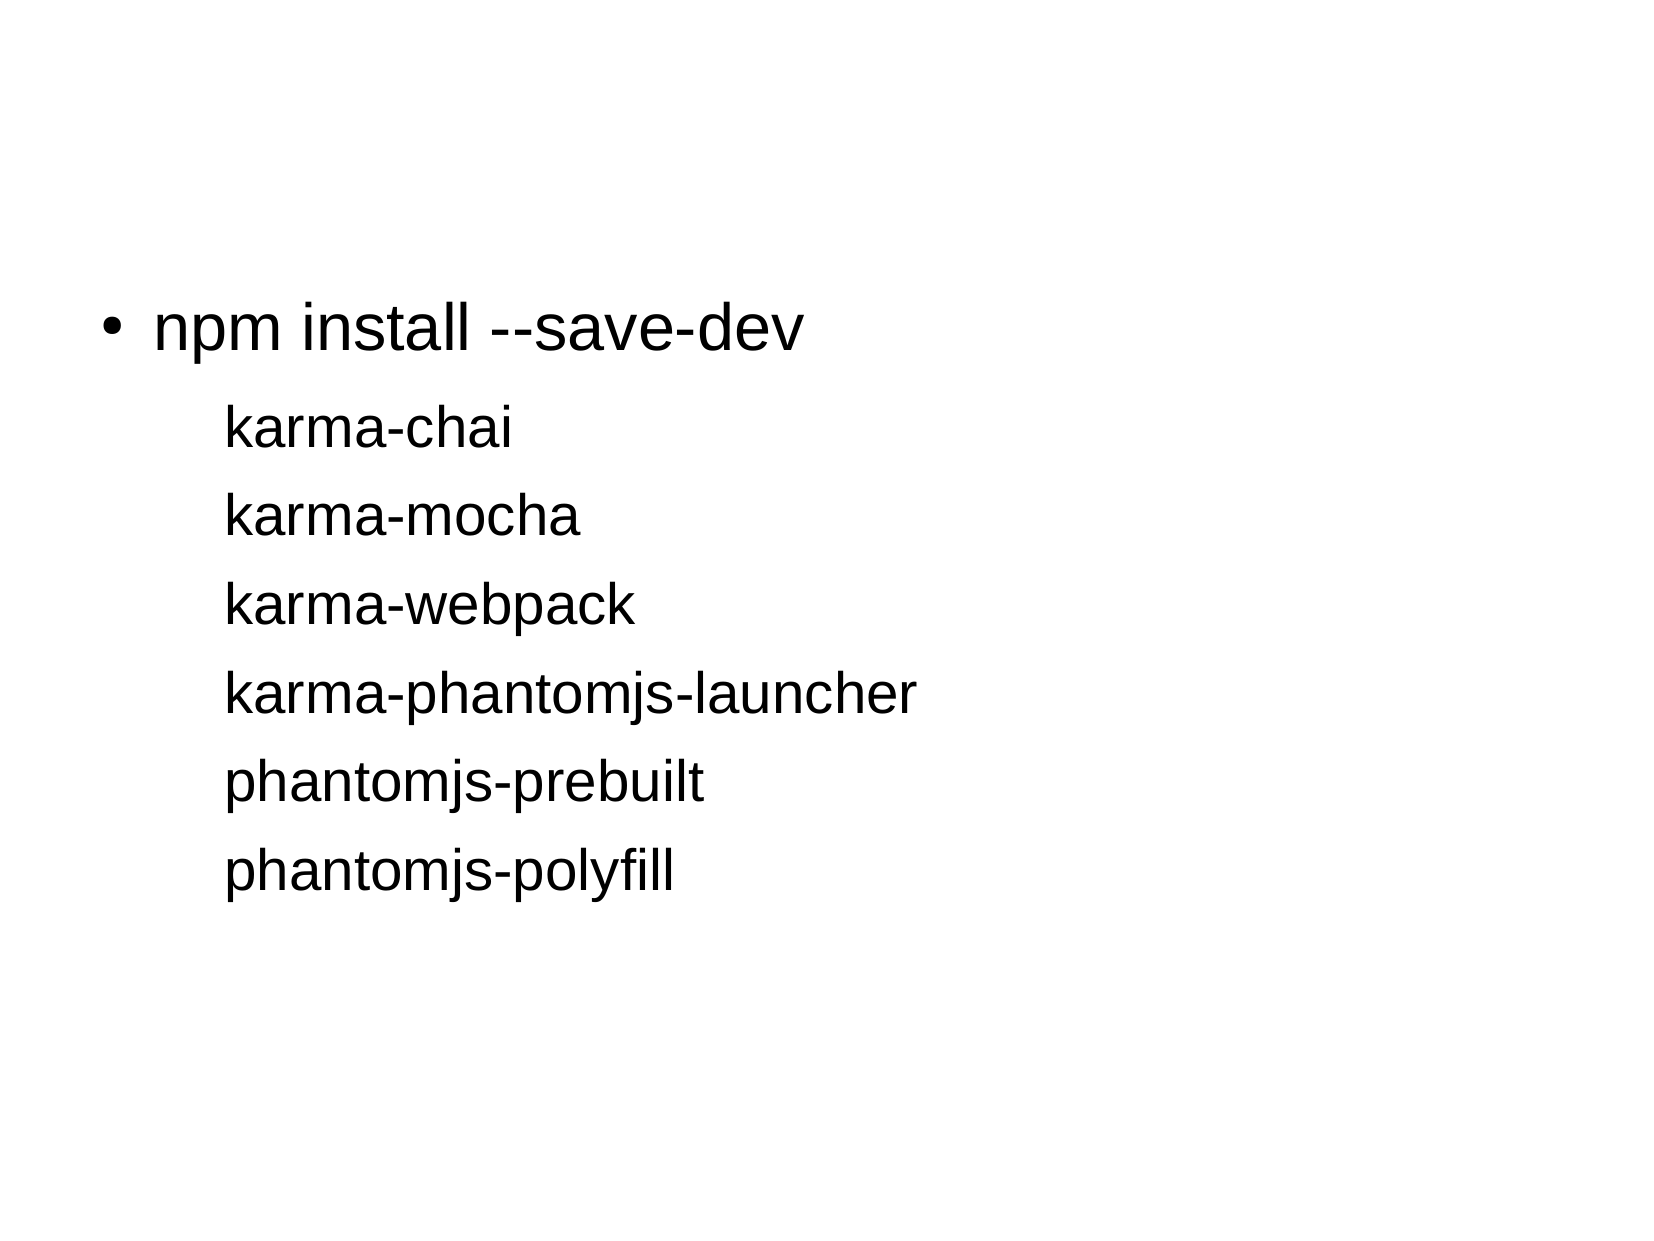

#
npm install --save-dev
karma-chai
karma-mocha
karma-webpack
karma-phantomjs-launcher
phantomjs-prebuilt
phantomjs-polyfill